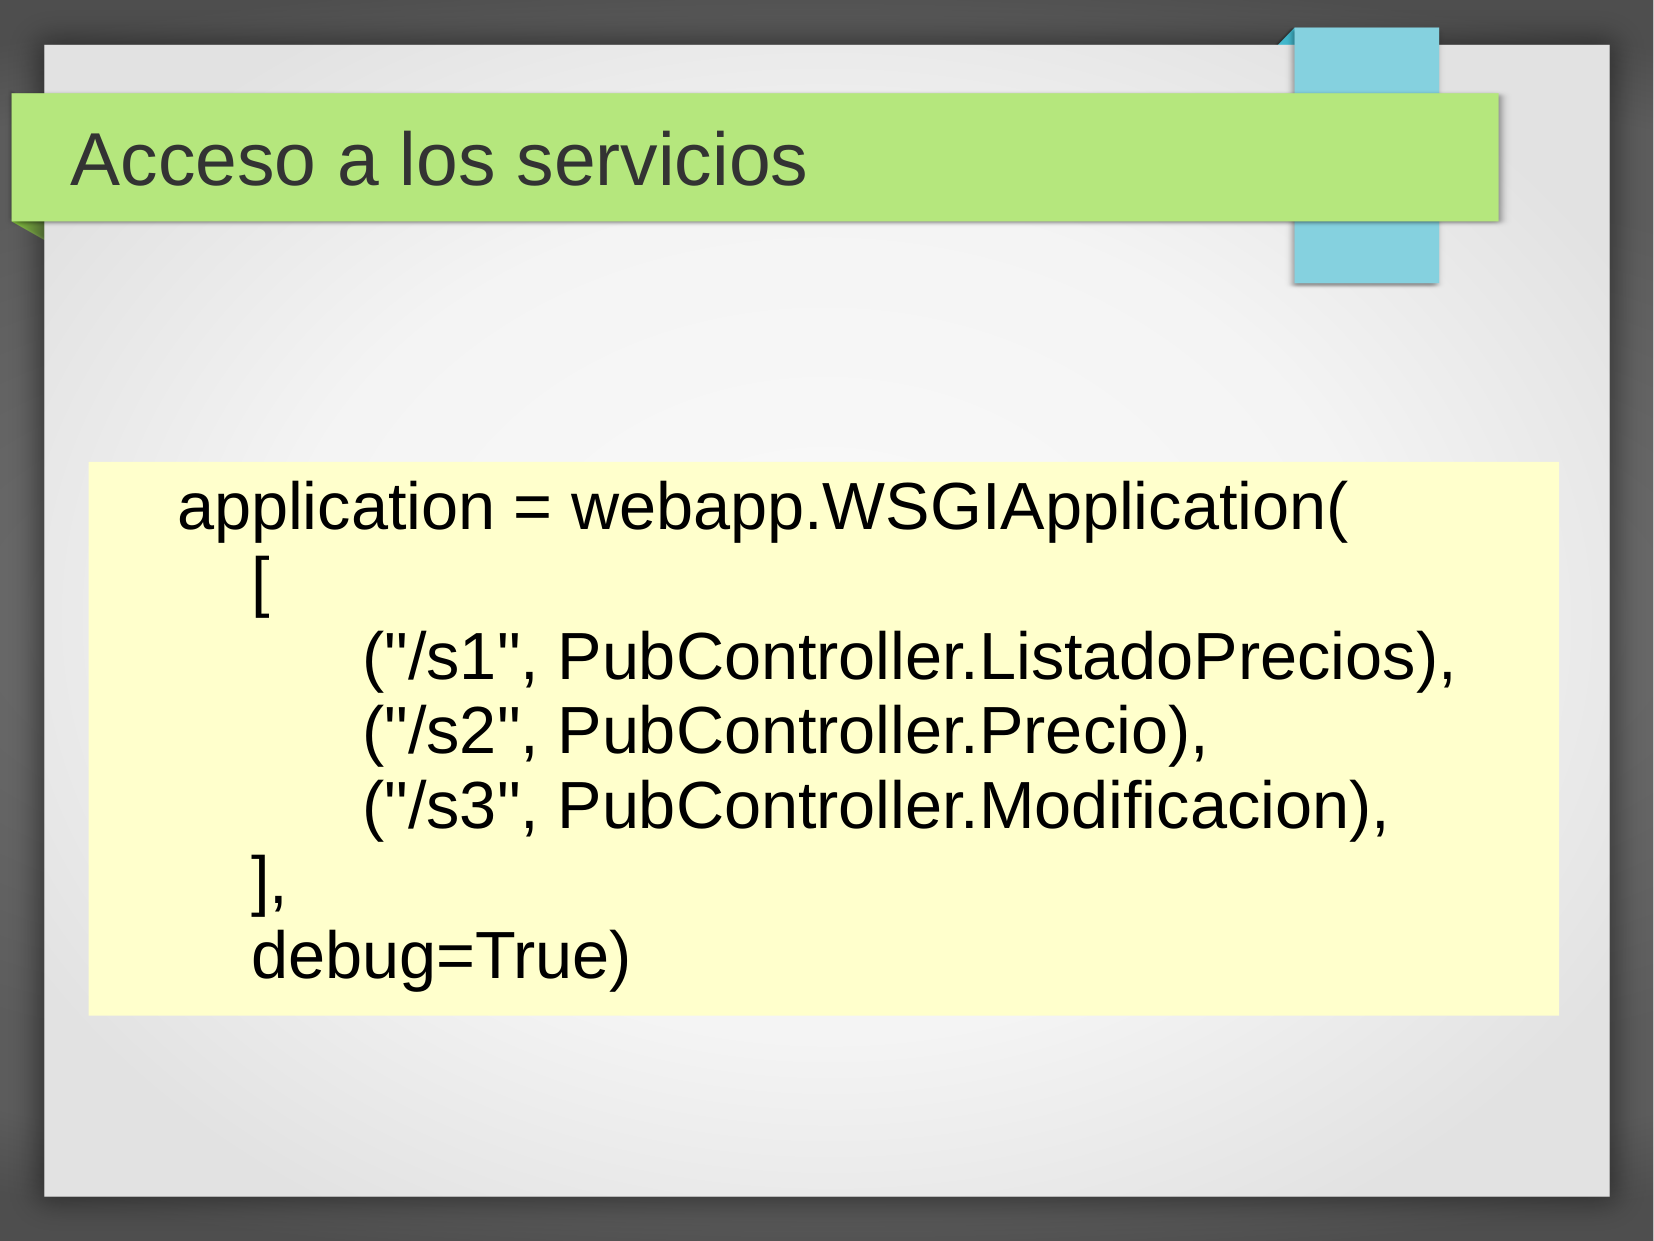

# Acceso a los servicios
 application = webapp.WSGIApplication(
 [
 ("/s1", PubController.ListadoPrecios),
 ("/s2", PubController.Precio),
 ("/s3", PubController.Modificacion),
 ],
 debug=True)